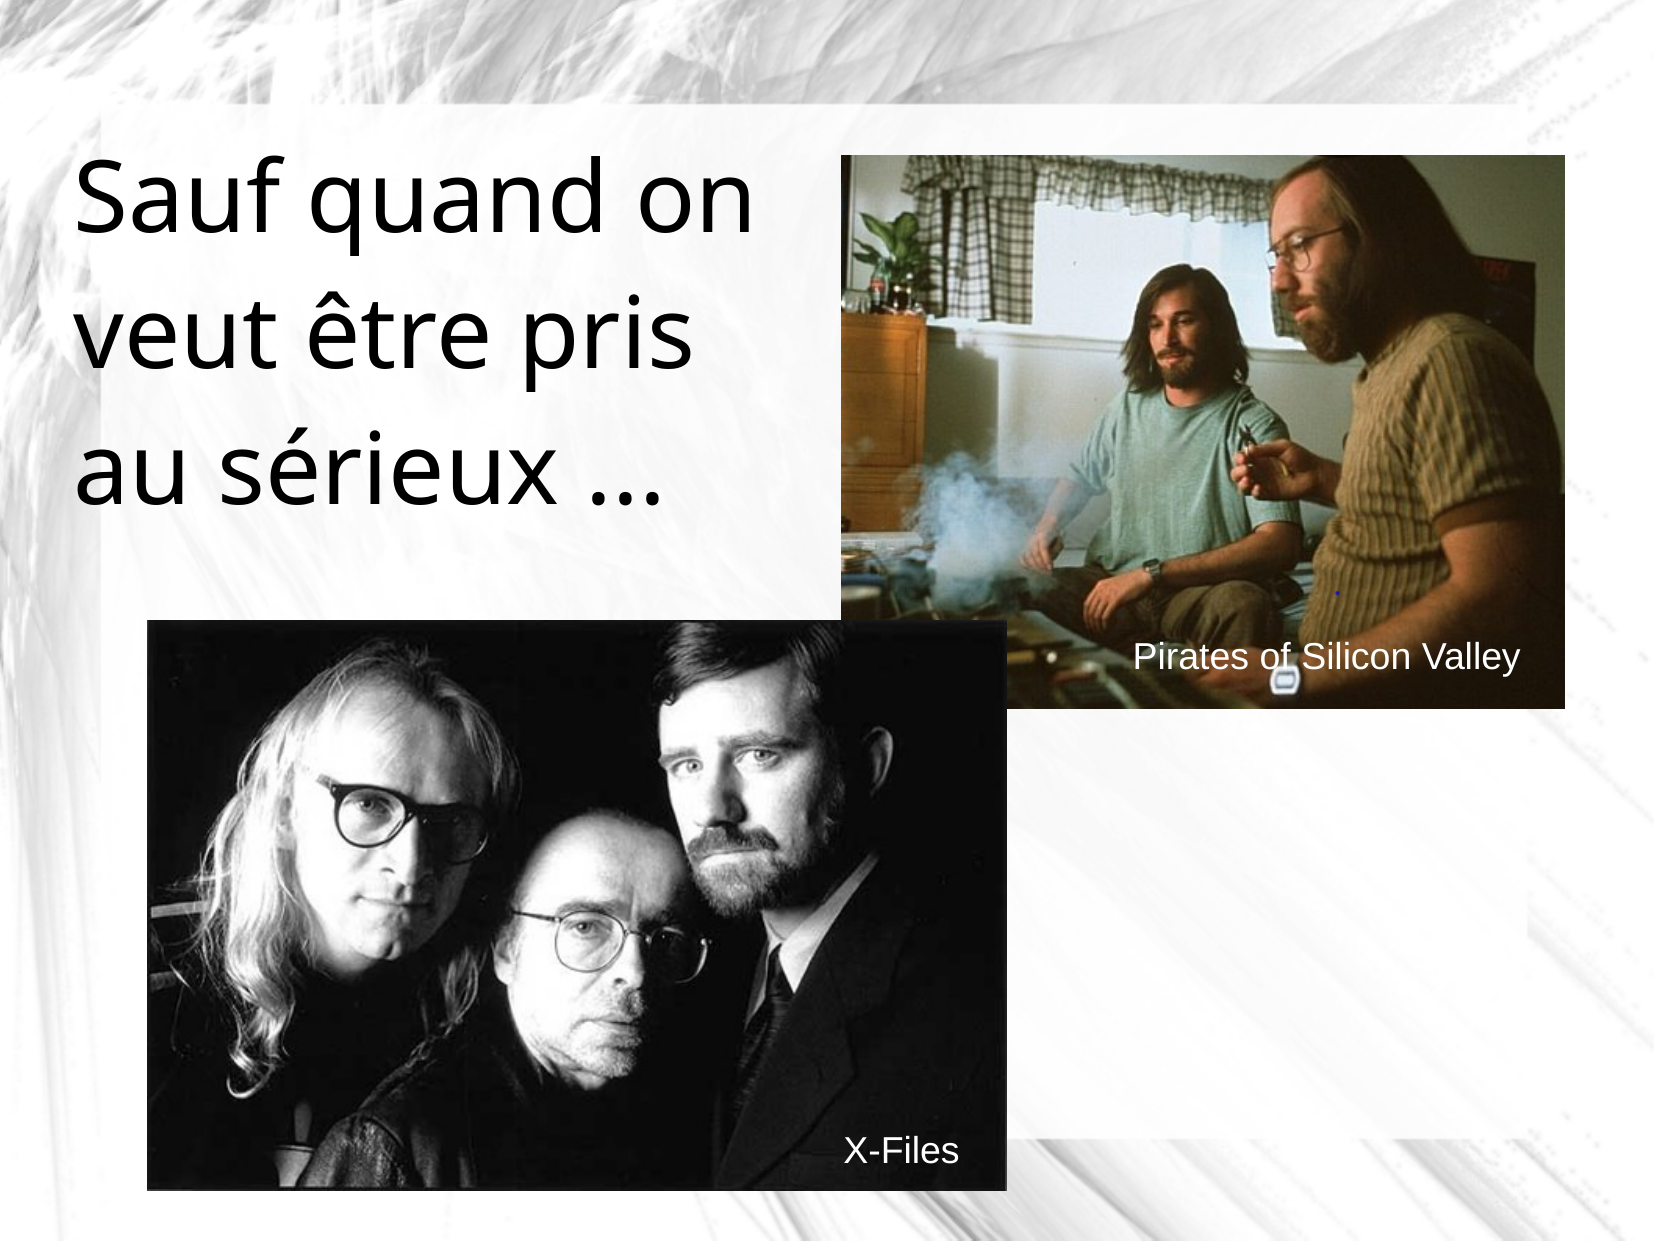

Sauf quand on veut être pris au sérieux ...
Pirates of Silicon Valley
X-Files